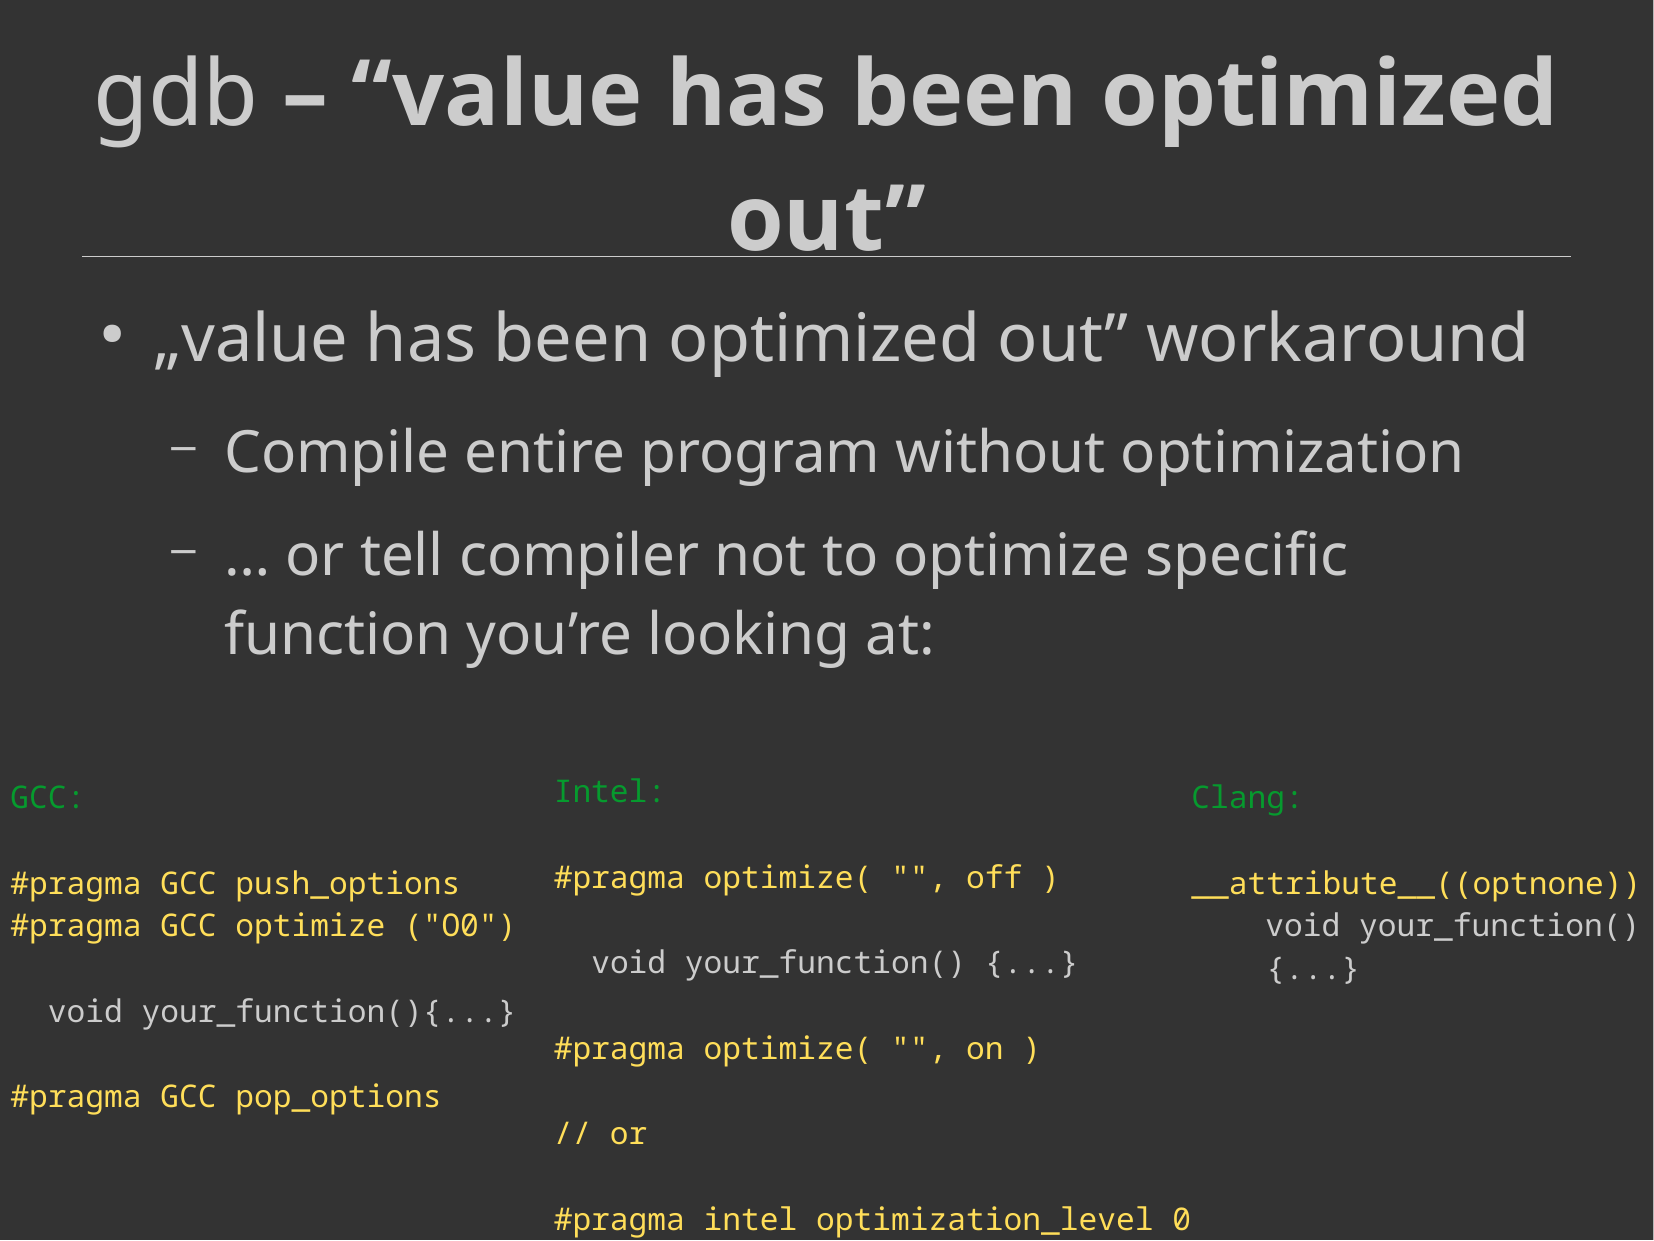

# gdb – “value has been optimized out”
„value has been optimized out” workaround
Compile entire program without optimization
… or tell compiler not to optimize specific function you’re looking at:
Intel:
#pragma optimize( "", off )
 void your_function() {...}
#pragma optimize( "", on )
// or
#pragma intel optimization_level 0
	void your_funtction(){...}
GCC:
#pragma GCC push_options
#pragma GCC optimize ("O0")
 void your_function(){...}
#pragma GCC pop_options
Clang:
__attribute__((optnone))
	void your_function()
 {...}